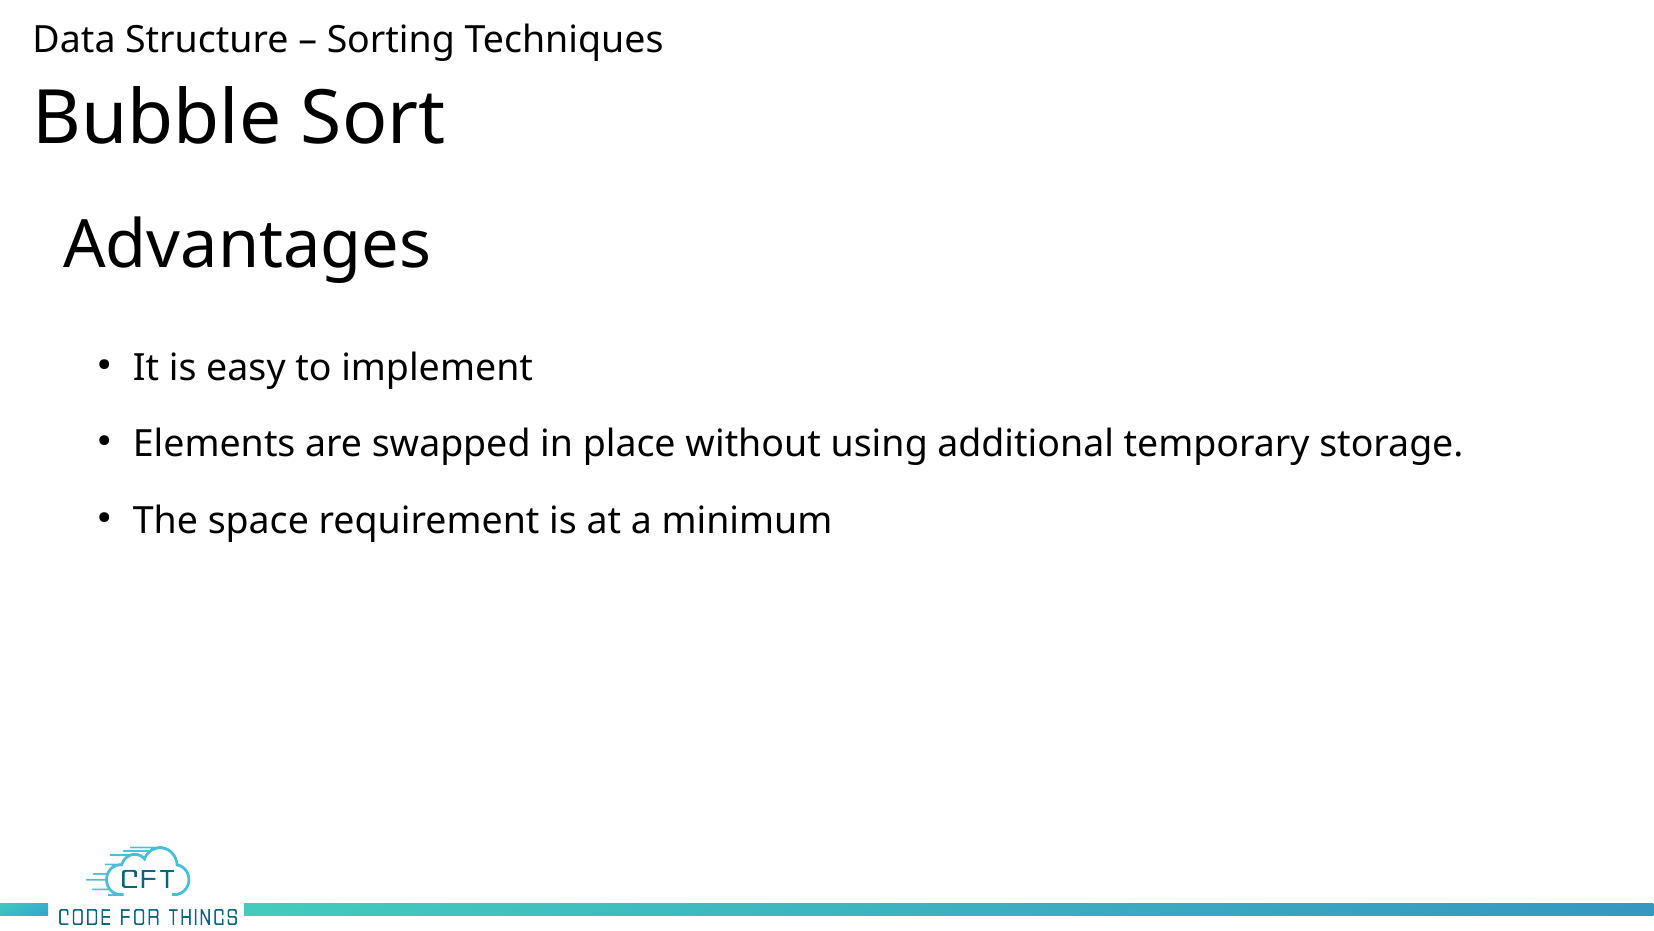

# Data Structure – Sorting Techniques Bubble Sort
Advantages
It is easy to implement
Elements are swapped in place without using additional temporary storage.
The space requirement is at a minimum